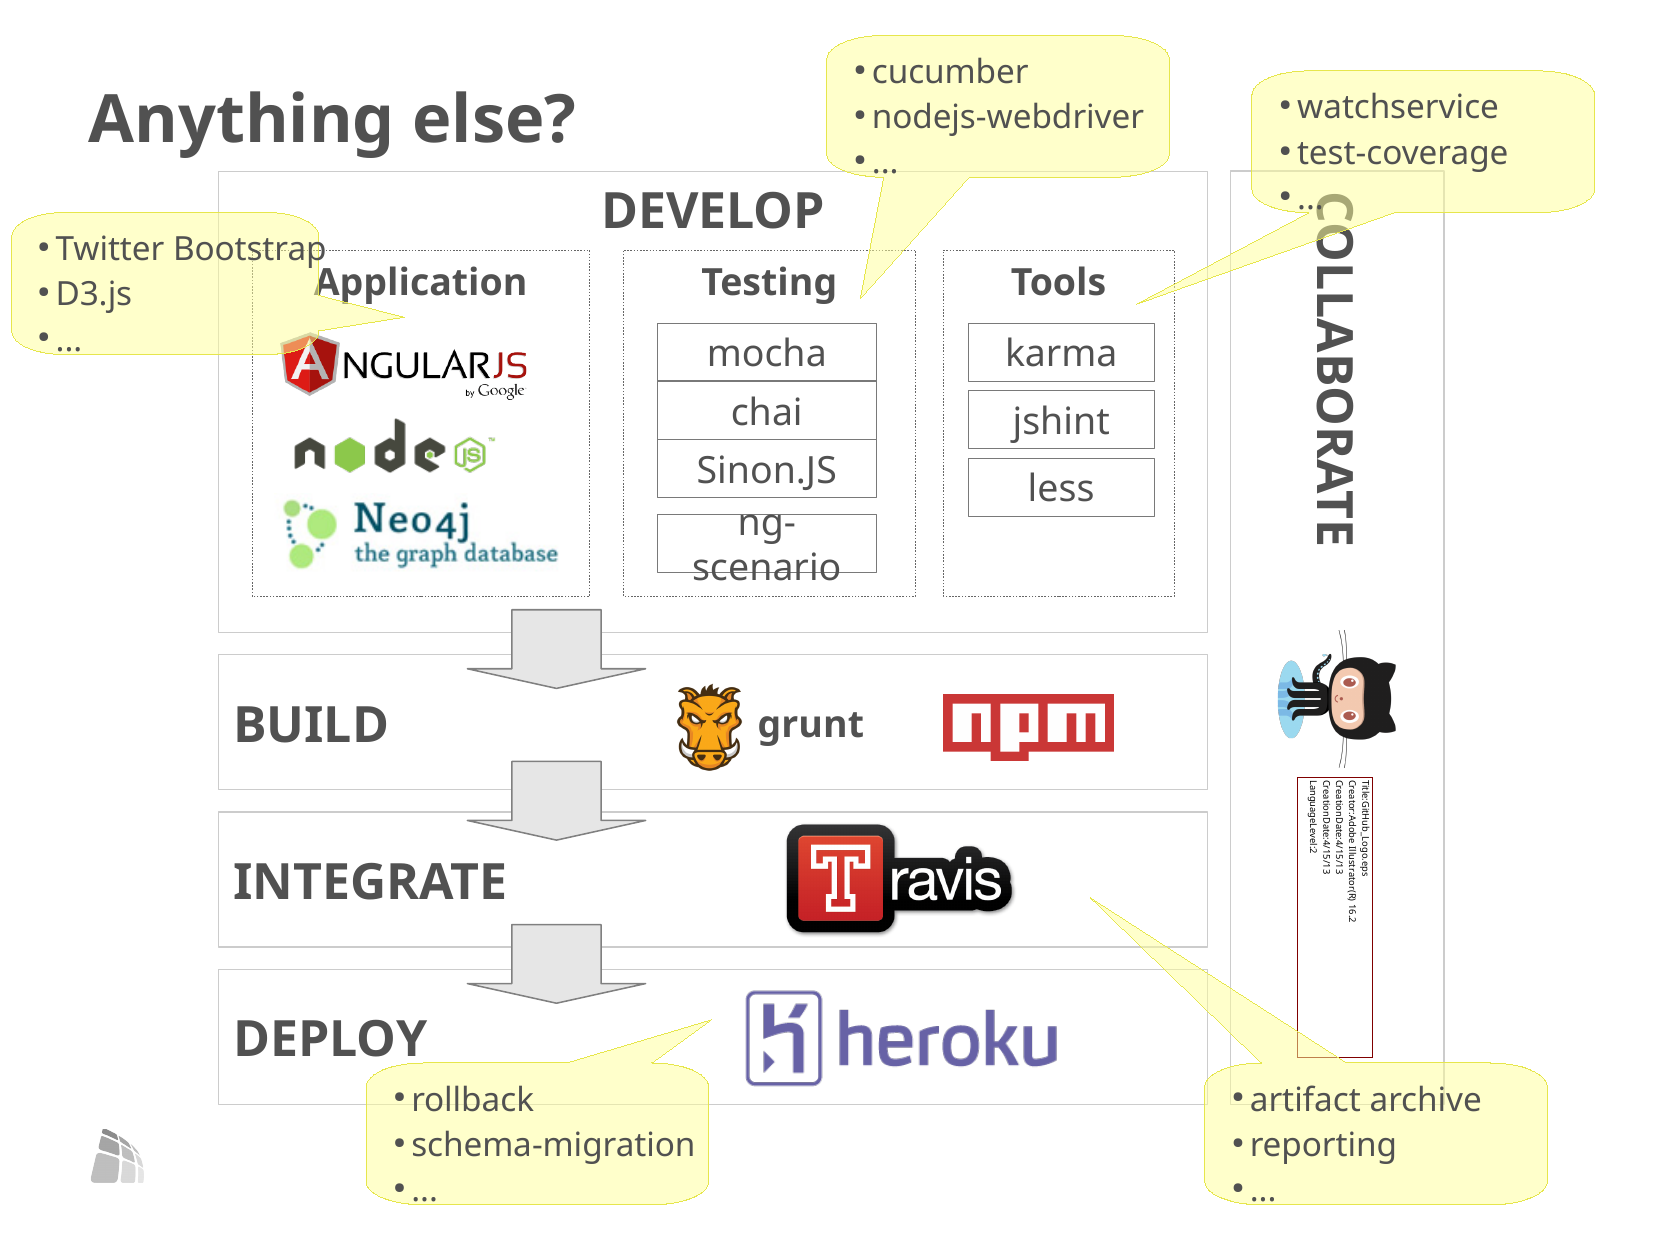

cucumber
nodejs-webdriver
...
# Anything else?
watchservice
test-coverage
...
DEVELOP
COLLABORATE
Twitter Bootstrap
D3.js
...
Application
Testing
Tools
mocha
karma
chai
jshint
Sinon.JS
less
ng-scenario
BUILD
grunt
INTEGRATE
DEPLOY
rollback
schema-migration
...
artifact archive
reporting
...